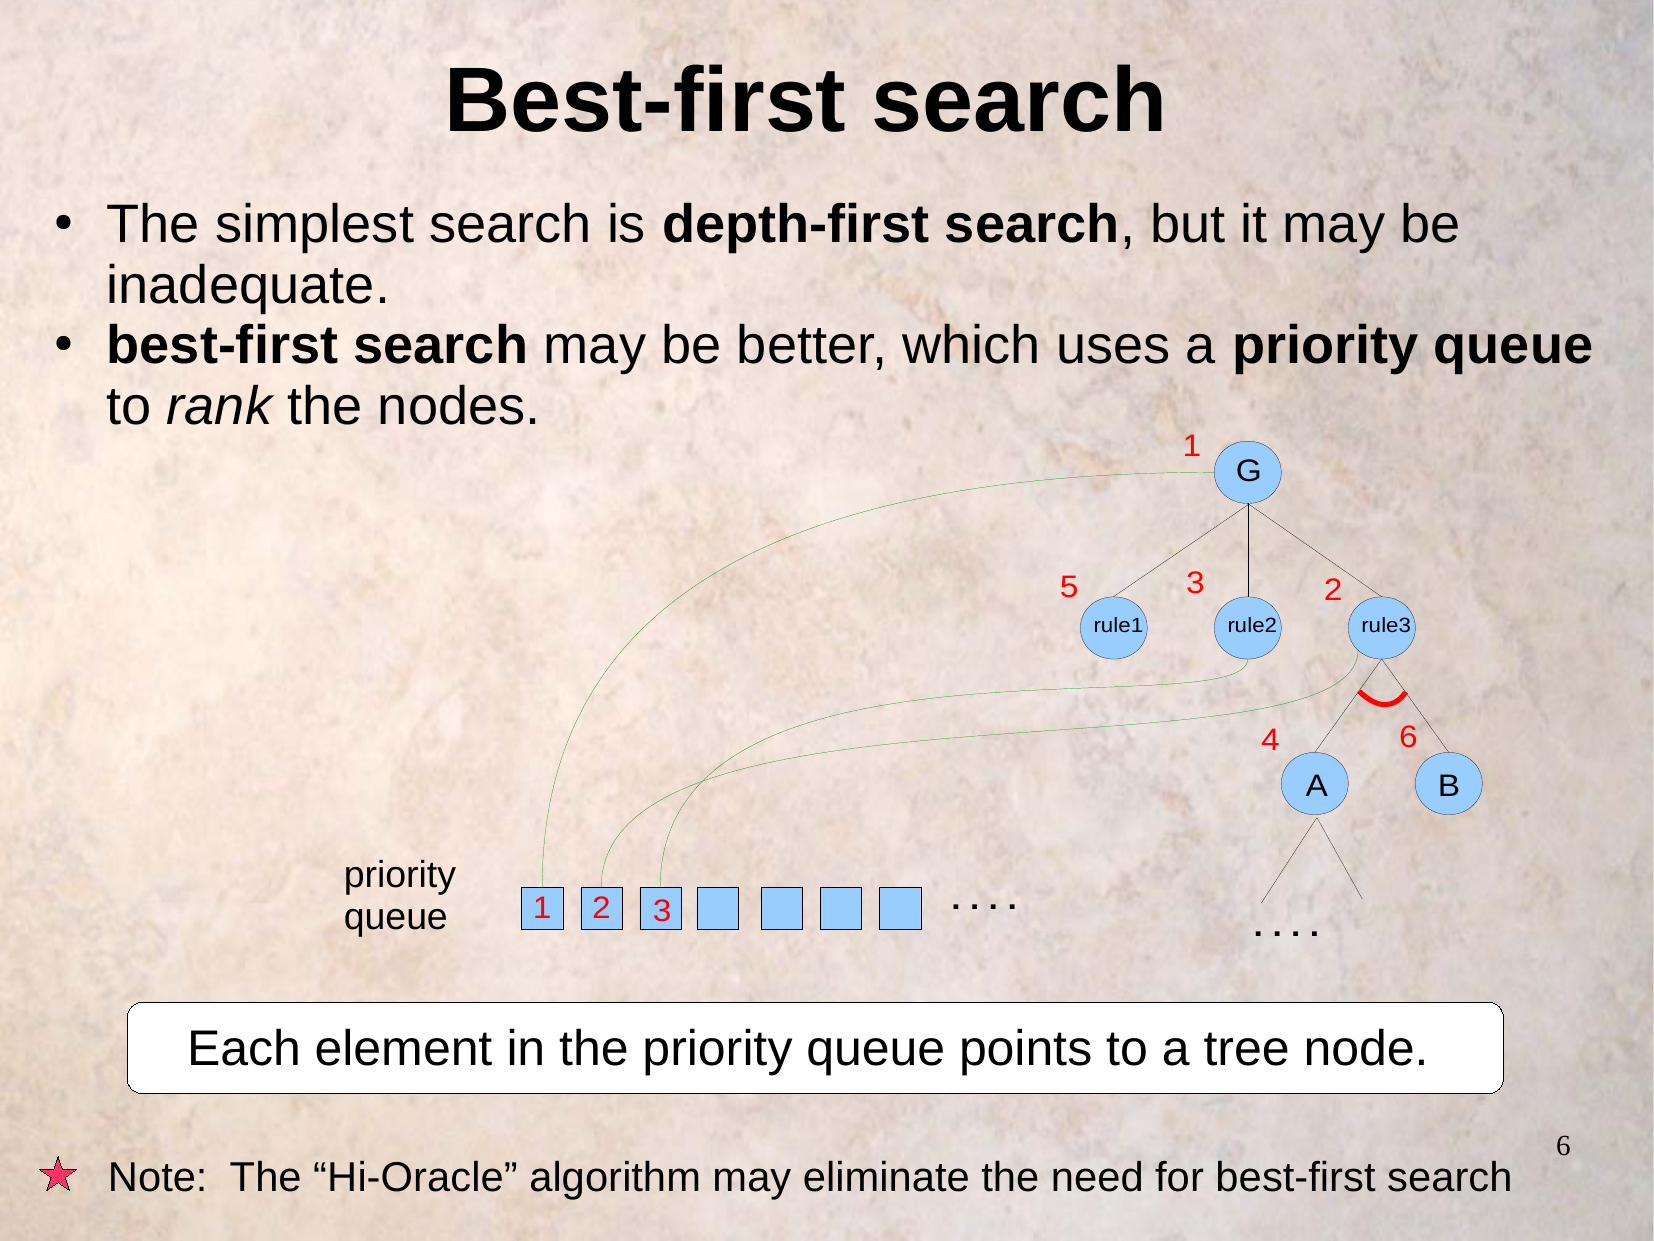

Best-first search
The simplest search is depth-first search, but it may be
inadequate.
best-first search may be better, which uses a priority queue
to rank the nodes.
priority
queue
Each element in the priority queue points to a tree node.
6
Note: The “Hi-Oracle” algorithm may eliminate the need for best-first search